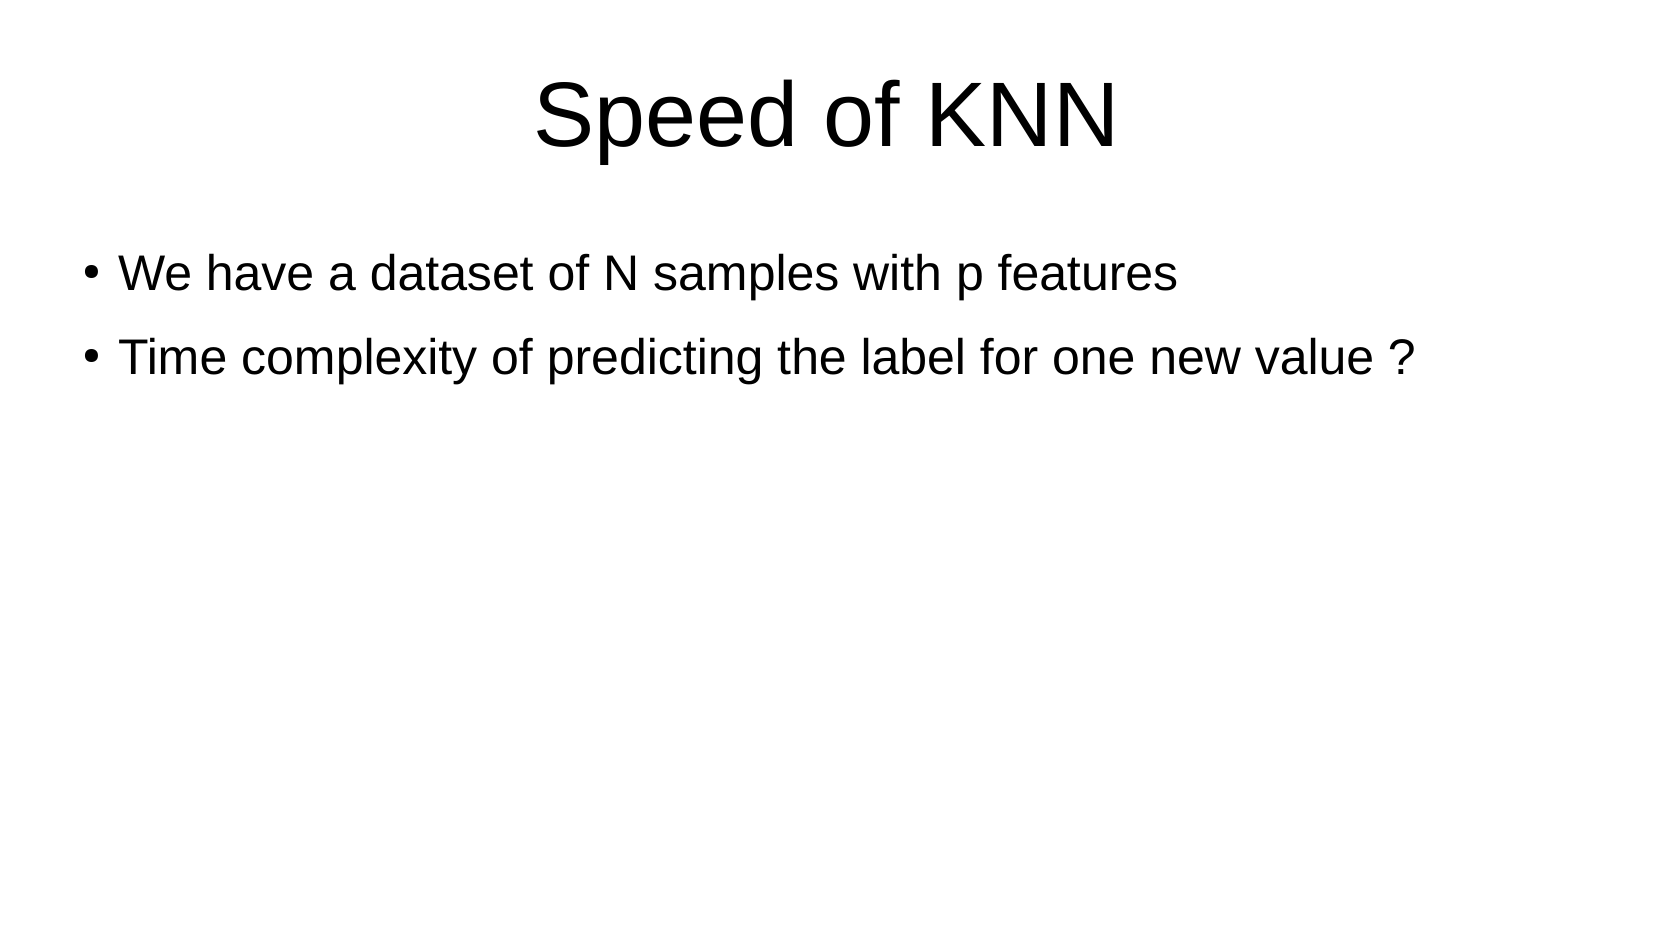

# Speed of KNN
We have a dataset of N samples with p features
Time complexity of predicting the label for one new value ?